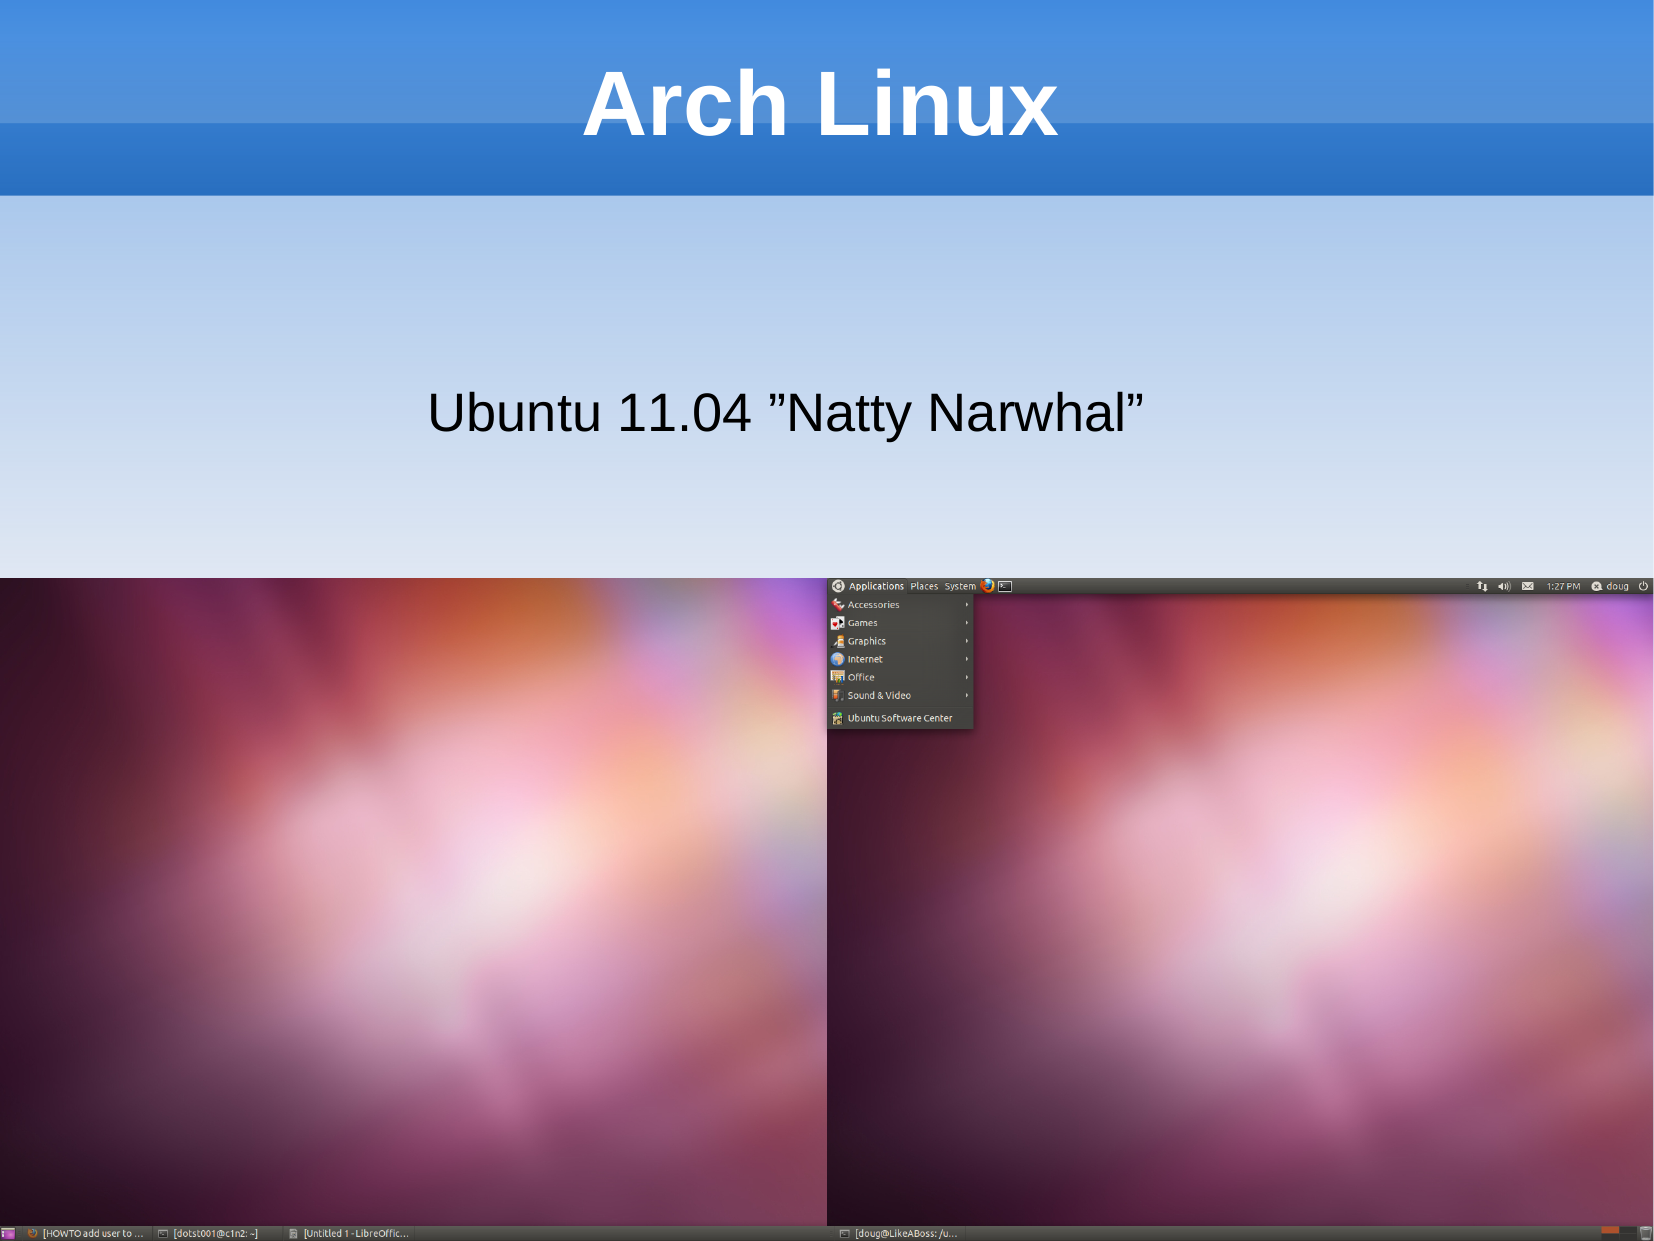

# Arch Linux
Ubuntu 11.04 ”Natty Narwhal”